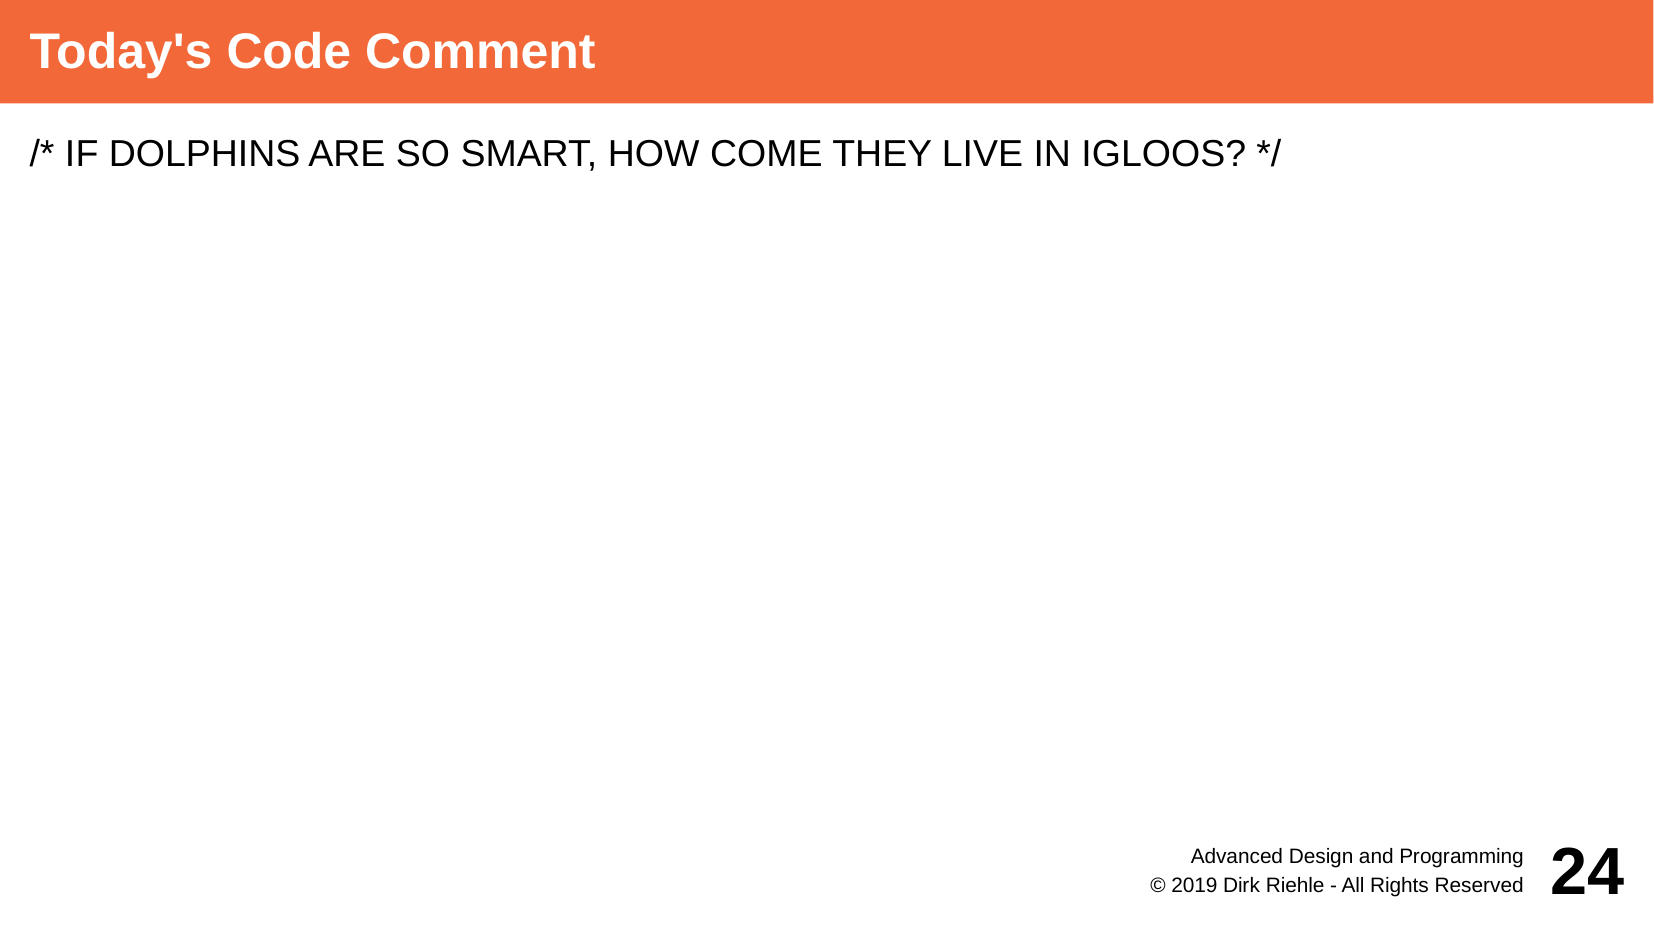

# Today's Code Comment
/* IF DOLPHINS ARE SO SMART, HOW COME THEY LIVE IN IGLOOS? */
Advanced Design and Programming
24
© 2019 Dirk Riehle - All Rights Reserved